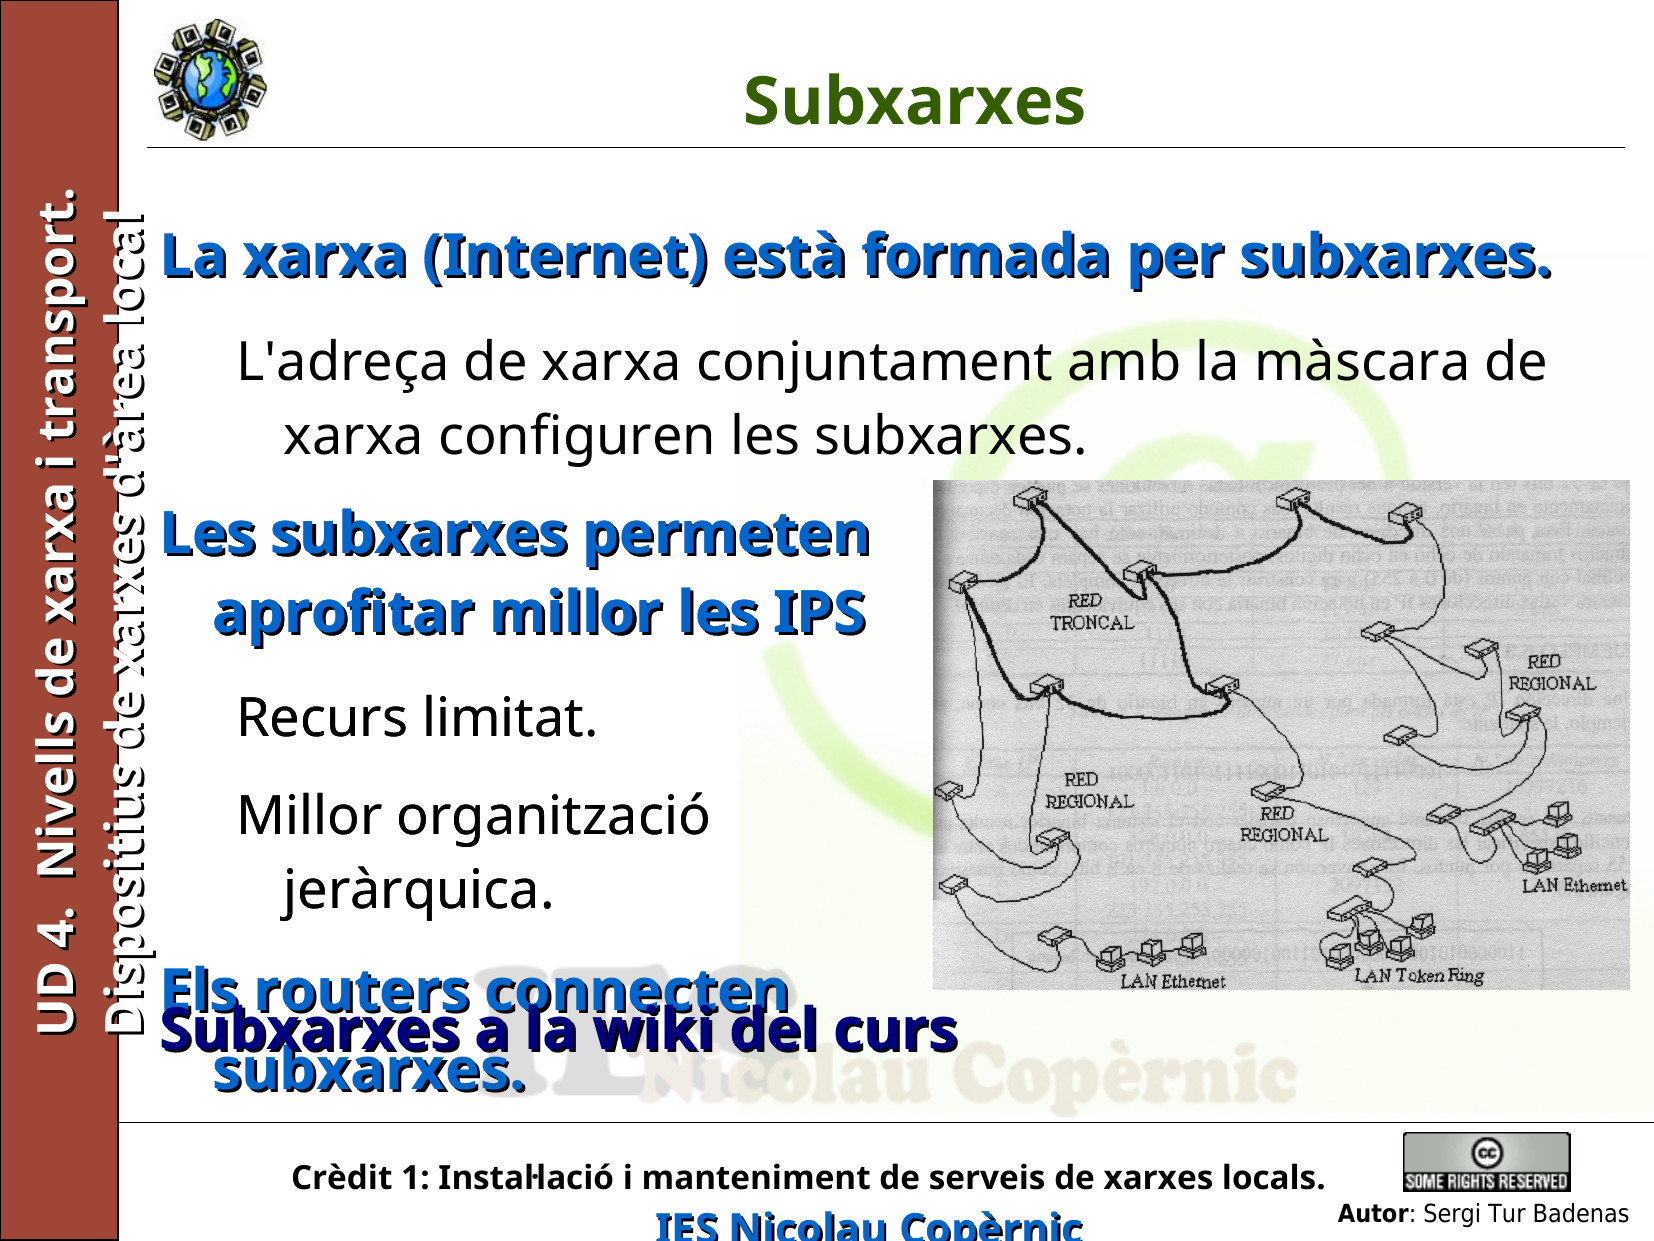

# Subxarxes
La xarxa (Internet) està formada per subxarxes.
L'adreça de xarxa conjuntament amb la màscara de xarxa configuren les subxarxes.
Les subxarxes permeten aprofitar millor les IPS
Recurs limitat
Millor organització jeràrquica.
Les subxarxes permeten aprofitar millor les IP
Recurs limitat.
Millor organització jeràrquica.
Els routers connecten subxarxes.
Subxarxes a la wiki del curs